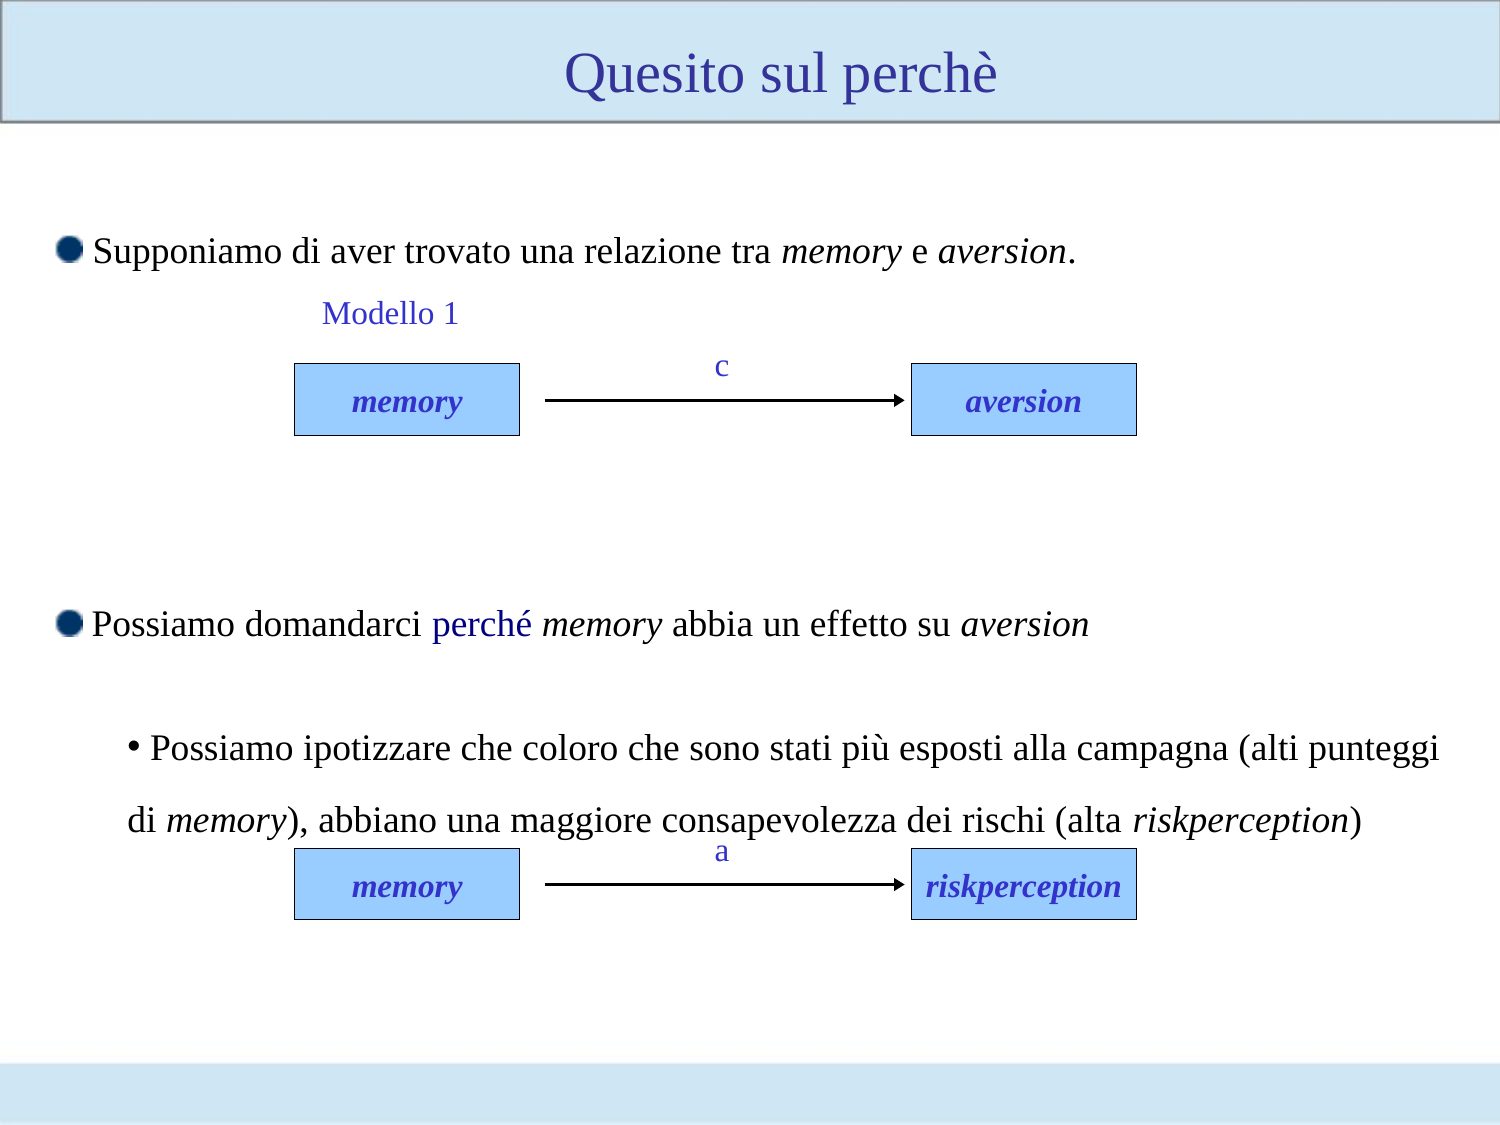

# Quesito sul perchè
 Supponiamo di aver trovato una relazione tra memory e aversion.
 Possiamo domandarci perché memory abbia un effetto su aversion
 Possiamo ipotizzare che coloro che sono stati più esposti alla campagna (alti punteggi di memory), abbiano una maggiore consapevolezza dei rischi (alta riskperception)
Modello 1
c
memory
aversion
a
memory
riskperception